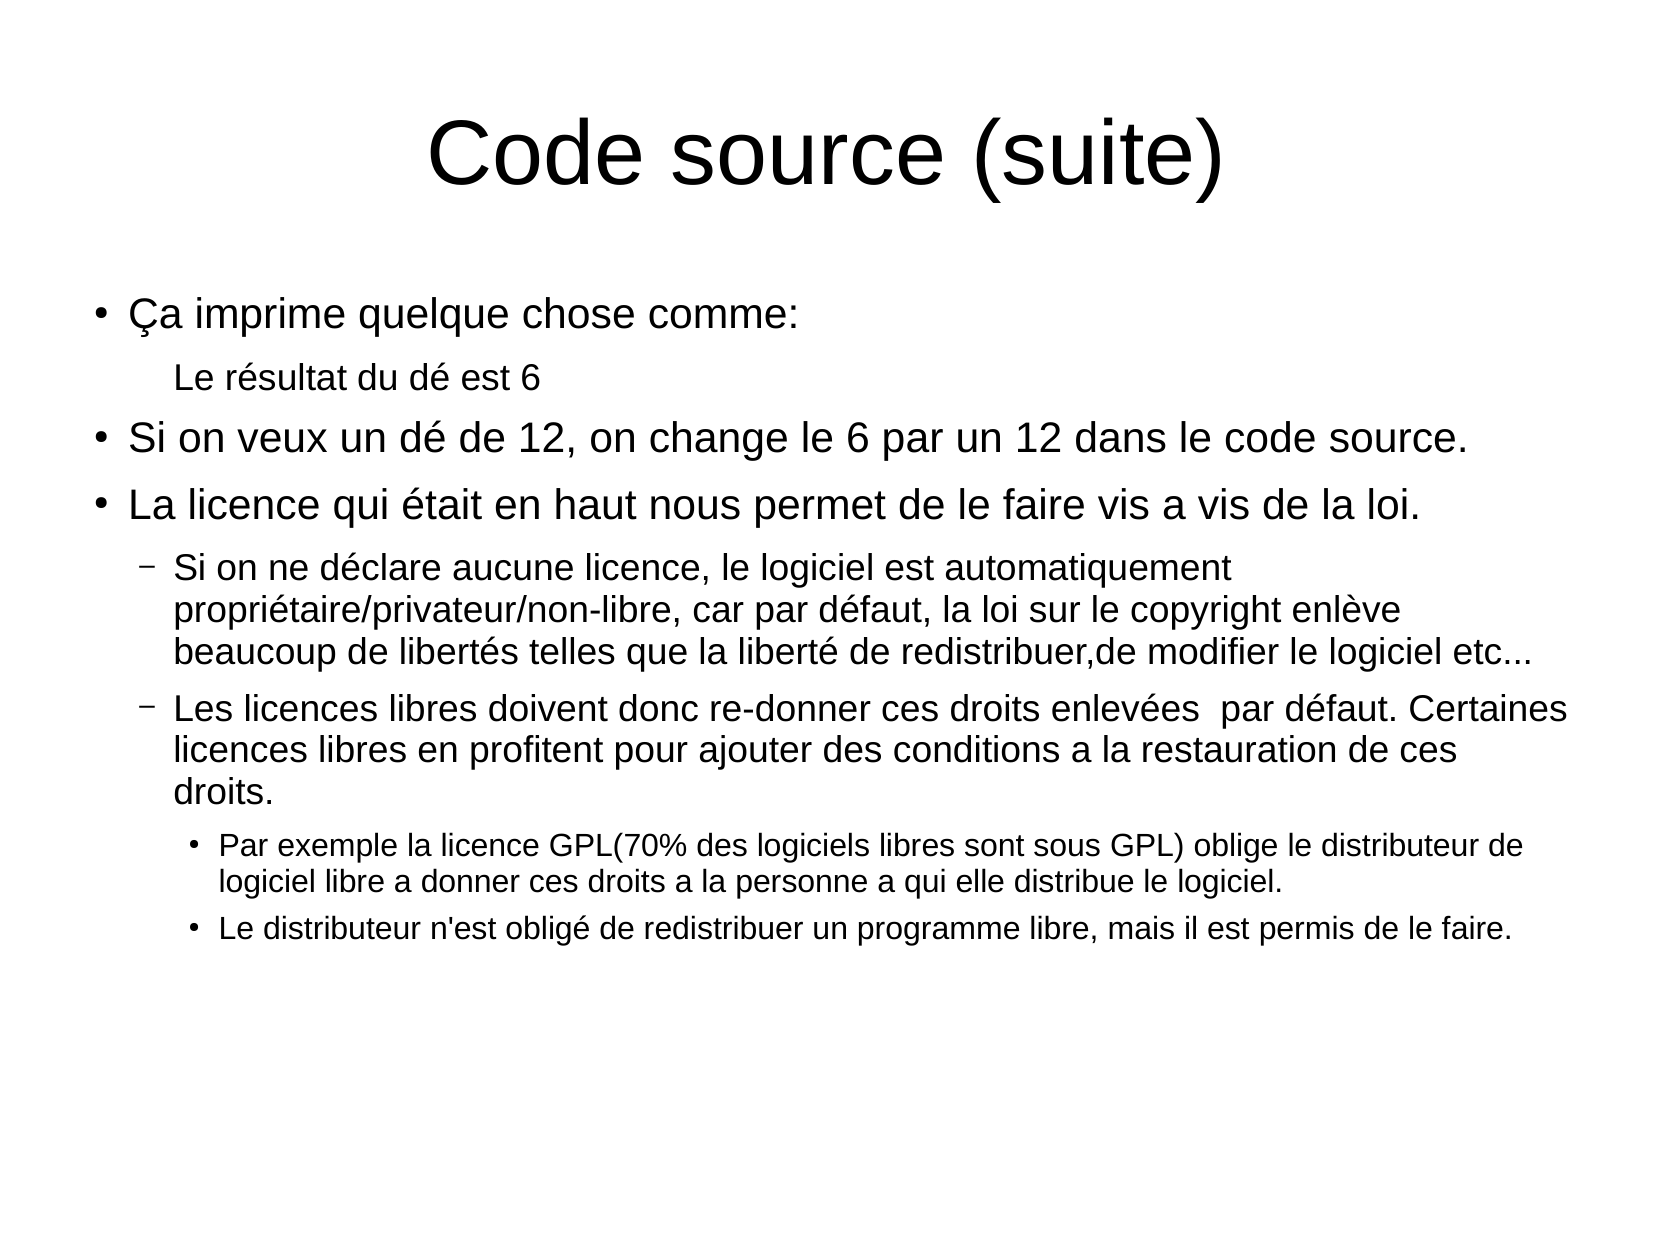

# Code source (suite)
Ça imprime quelque chose comme:
Le résultat du dé est 6
Si on veux un dé de 12, on change le 6 par un 12 dans le code source.
La licence qui était en haut nous permet de le faire vis a vis de la loi.
Si on ne déclare aucune licence, le logiciel est automatiquement propriétaire/privateur/non-libre, car par défaut, la loi sur le copyright enlève beaucoup de libertés telles que la liberté de redistribuer,de modifier le logiciel etc...
Les licences libres doivent donc re-donner ces droits enlevées par défaut. Certaines licences libres en profitent pour ajouter des conditions a la restauration de ces droits.
Par exemple la licence GPL(70% des logiciels libres sont sous GPL) oblige le distributeur de logiciel libre a donner ces droits a la personne a qui elle distribue le logiciel.
Le distributeur n'est obligé de redistribuer un programme libre, mais il est permis de le faire.